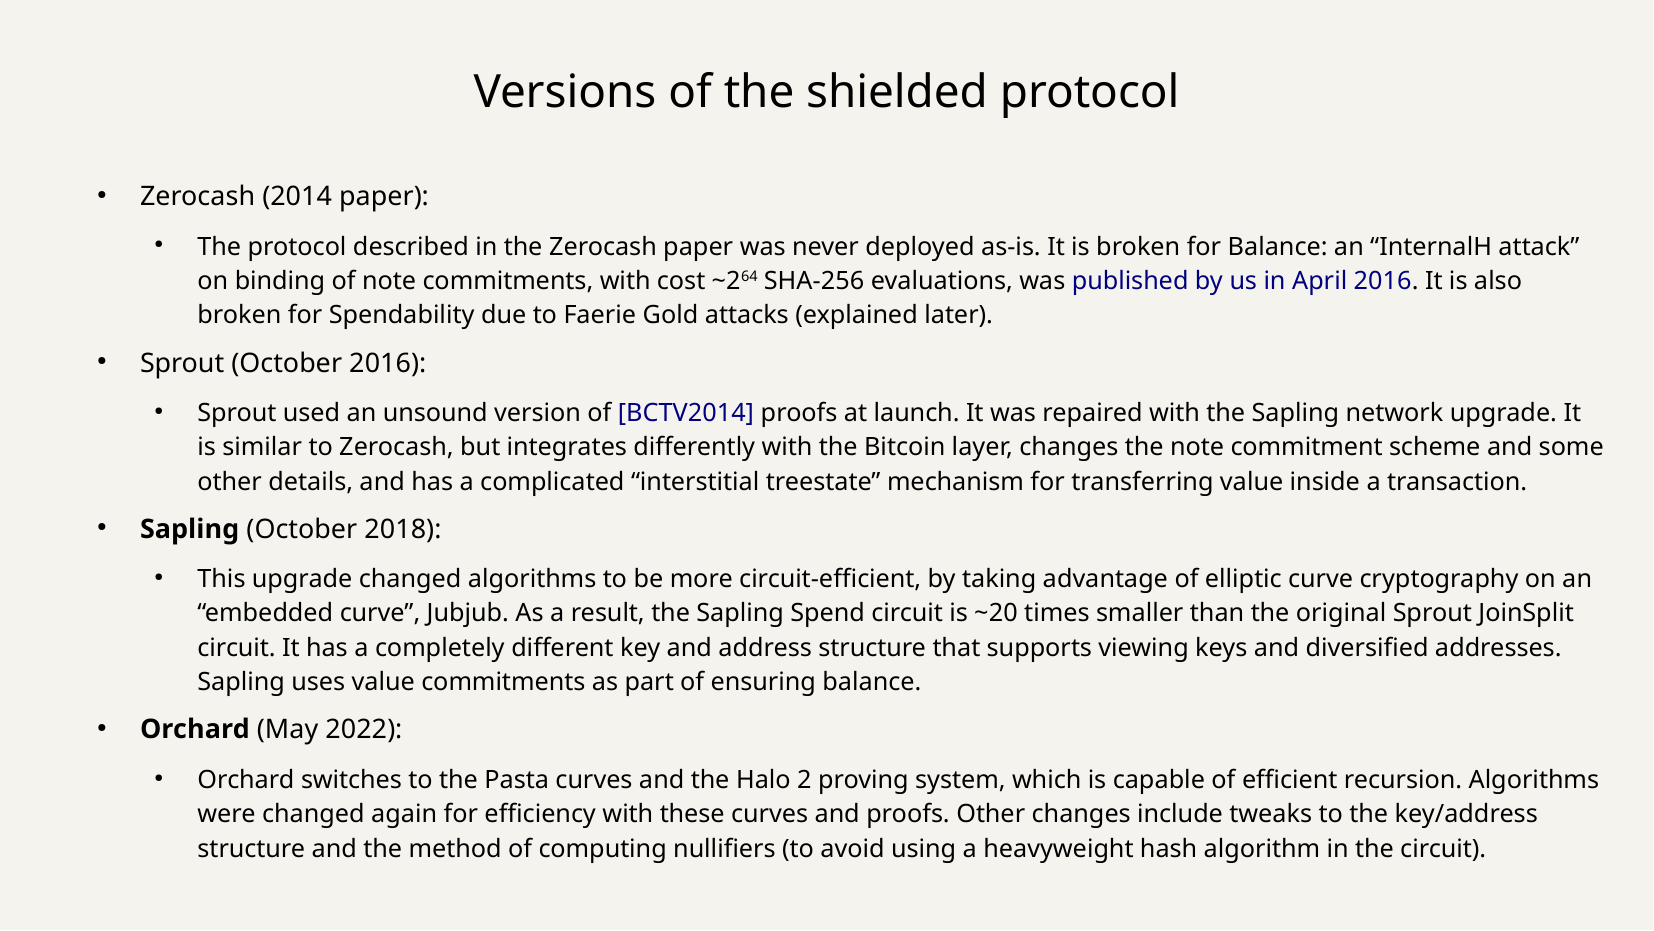

# Versions of the shielded protocol
Zerocash (2014 paper):
The protocol described in the Zerocash paper was never deployed as-is. It is broken for Balance: an “InternalH attack” on binding of note commitments, with cost ~264 SHA-256 evaluations, was published by us in April 2016. It is also broken for Spendability due to Faerie Gold attacks (explained later).
Sprout (October 2016):
Sprout used an unsound version of [BCTV2014] proofs at launch. It was repaired with the Sapling network upgrade. It is similar to Zerocash, but integrates differently with the Bitcoin layer, changes the note commitment scheme and some other details, and has a complicated “interstitial treestate” mechanism for transferring value inside a transaction.
Sapling (October 2018):
This upgrade changed algorithms to be more circuit-efficient, by taking advantage of elliptic curve cryptography on an “embedded curve”, Jubjub. As a result, the Sapling Spend circuit is ~20 times smaller than the original Sprout JoinSplit circuit. It has a completely different key and address structure that supports viewing keys and diversified addresses. Sapling uses value commitments as part of ensuring balance.
Orchard (May 2022):
Orchard switches to the Pasta curves and the Halo 2 proving system, which is capable of efficient recursion. Algorithms were changed again for efficiency with these curves and proofs. Other changes include tweaks to the key/address structure and the method of computing nullifiers (to avoid using a heavyweight hash algorithm in the circuit).